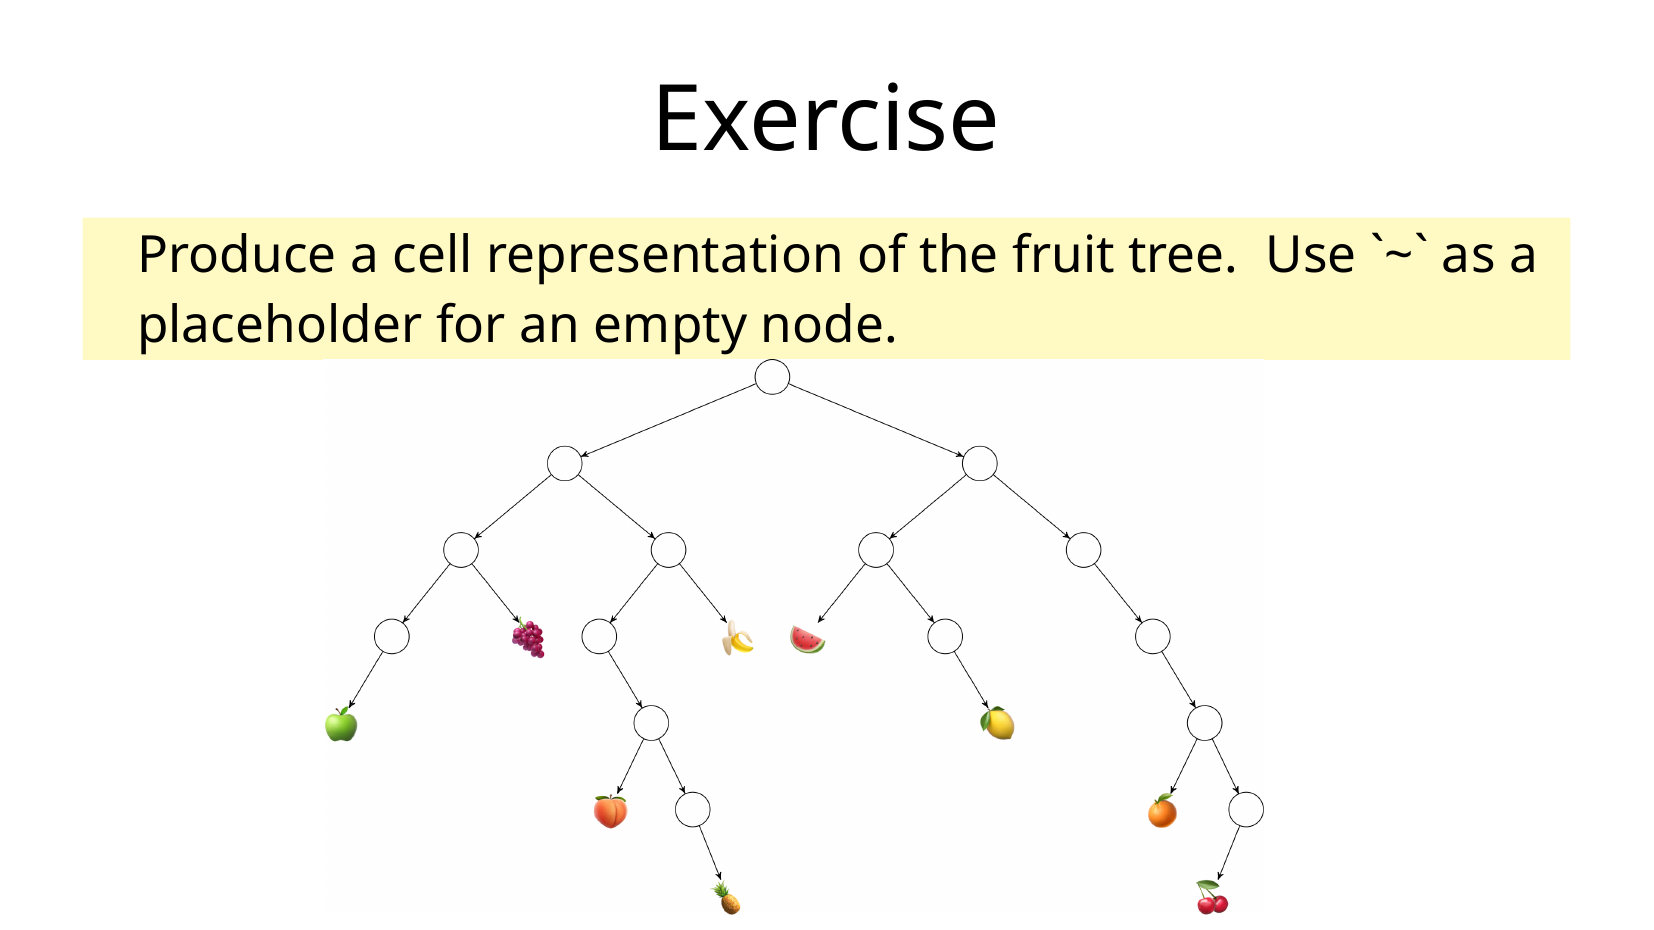

# Exercise
Produce a cell representation of the fruit tree. Use `~` as a placeholder for an empty node.